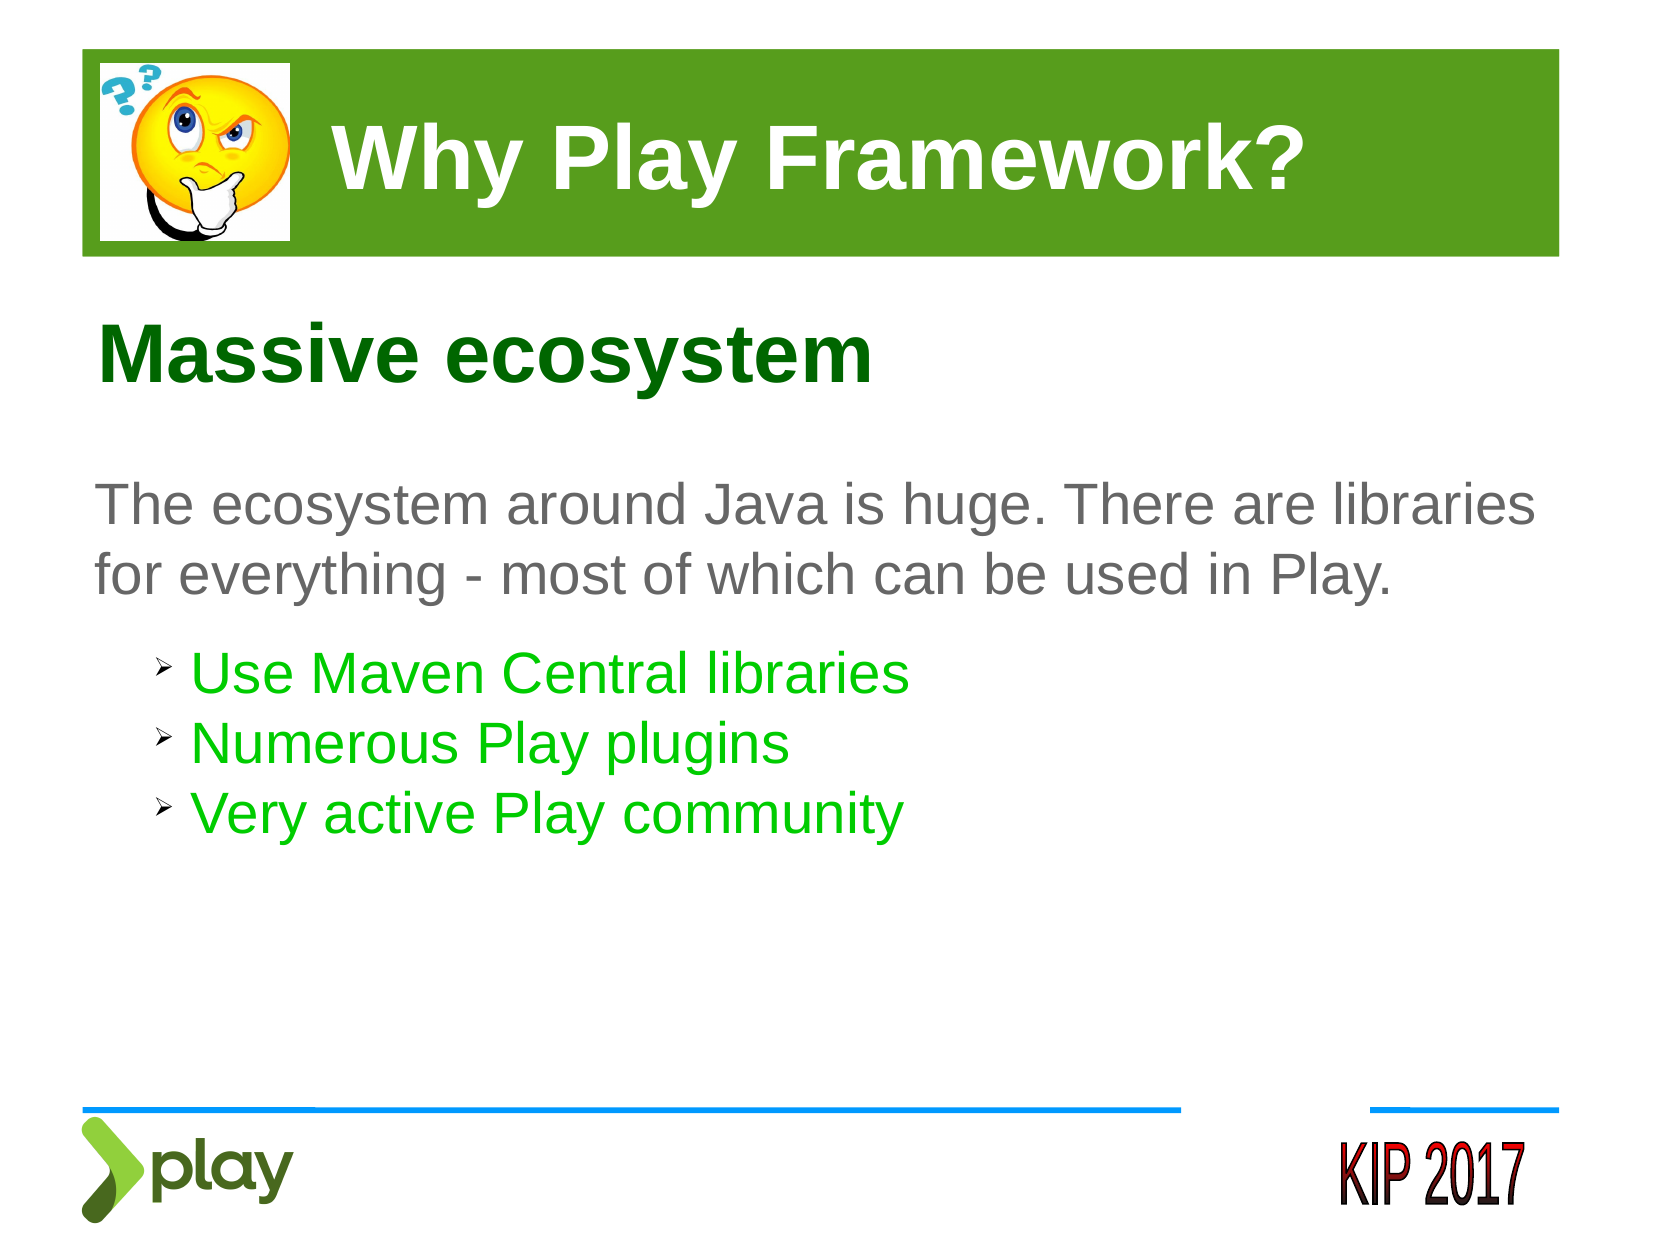

# Introduction to Play
Why Play Framework?
Massive ecosystem
The ecosystem around Java is huge. There are libraries for everything - most of which can be used in Play.
 Use Maven Central libraries
 Numerous Play plugins
 Very active Play community